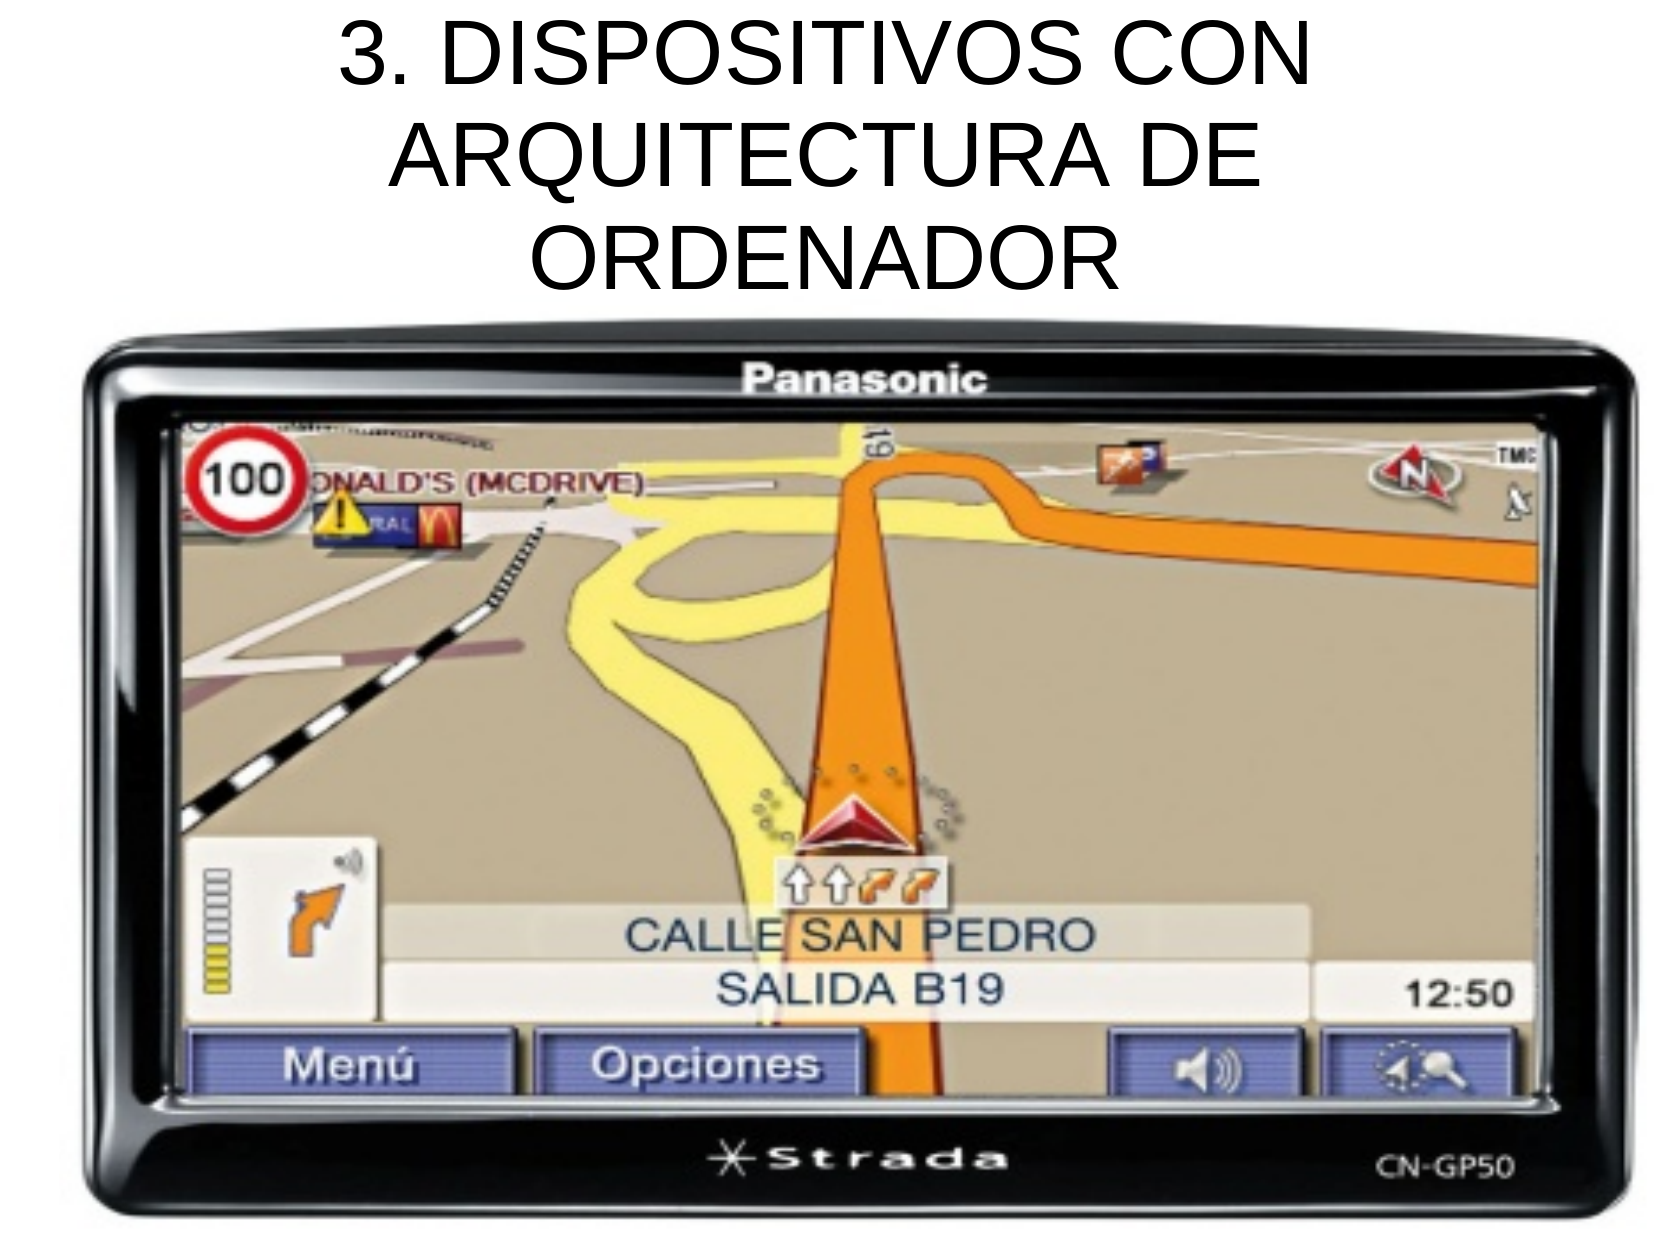

# 3. DISPOSITIVOS CON ARQUITECTURA DE ORDENADOR
NAVEGADORES GPS (GLOBAL POSITIONING SYSTEM): SON PRODUCTOS TECNOLÓGICOS CON CONEXIÓN VÍA SATÉLITE CAPACES DE DETERMINAR NUESTRA POSICIÓN EN EL ESPACIO, Y A PARTIR DE AHÍ, INTERACTUAR CON SU BASE DE DATOS DE MAPAS PARA GUIARNOS EN NUESTRO CAMINO.